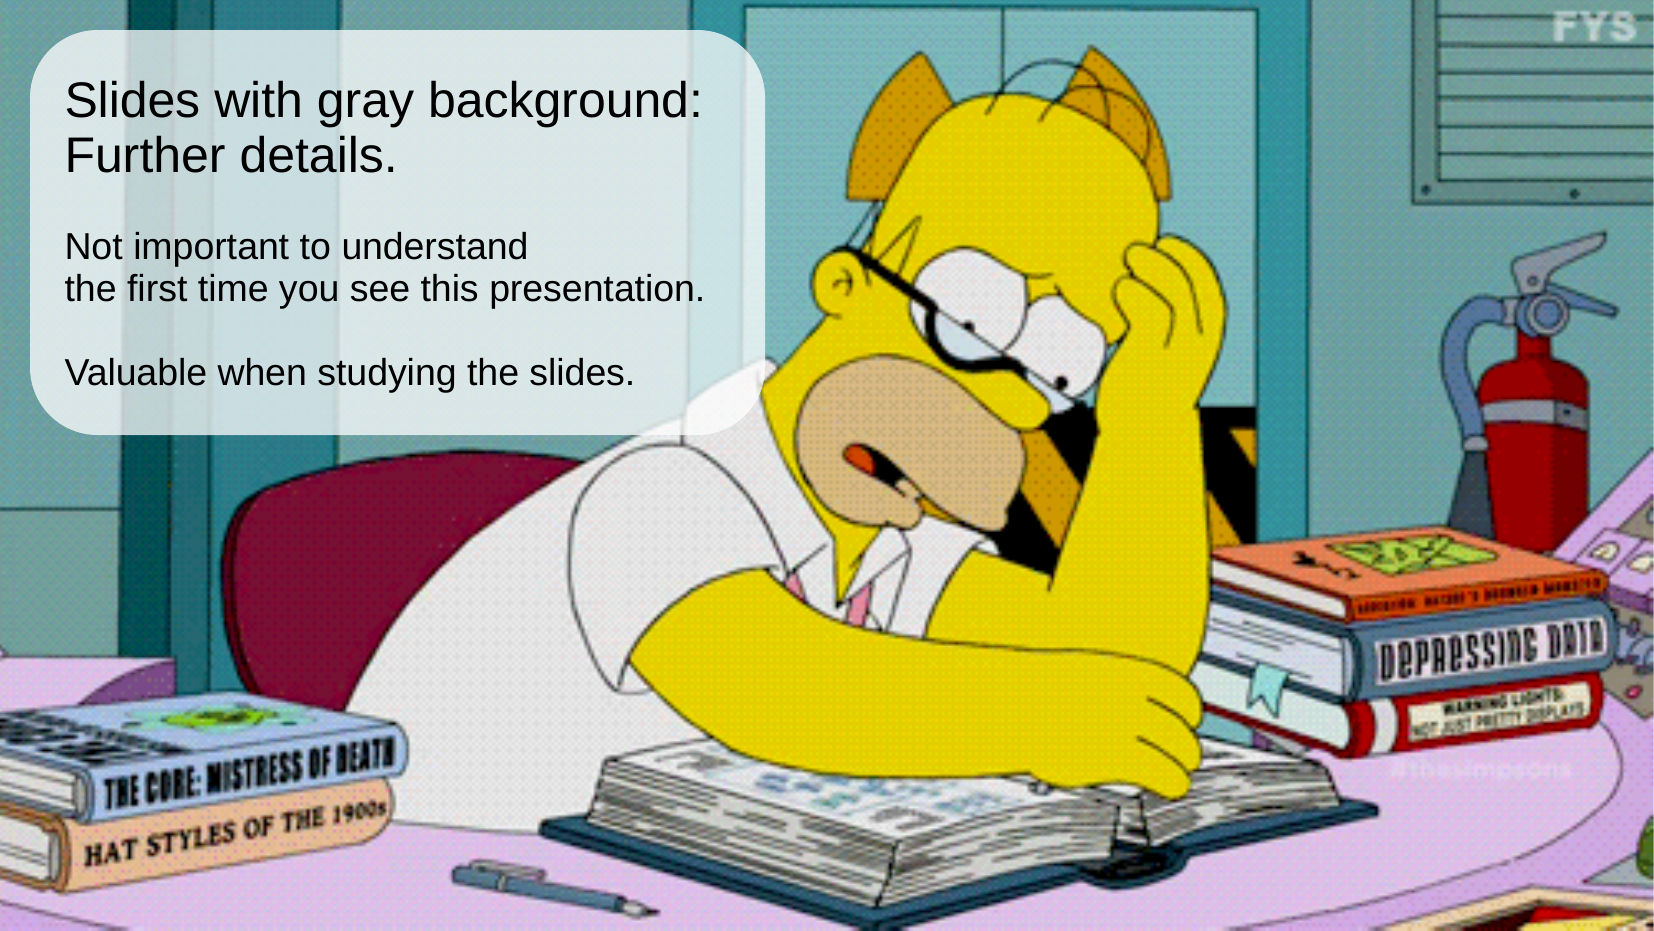

Slides with gray background:
Further details.
Not important to understand
the first time you see this presentation.
Valuable when studying the slides.